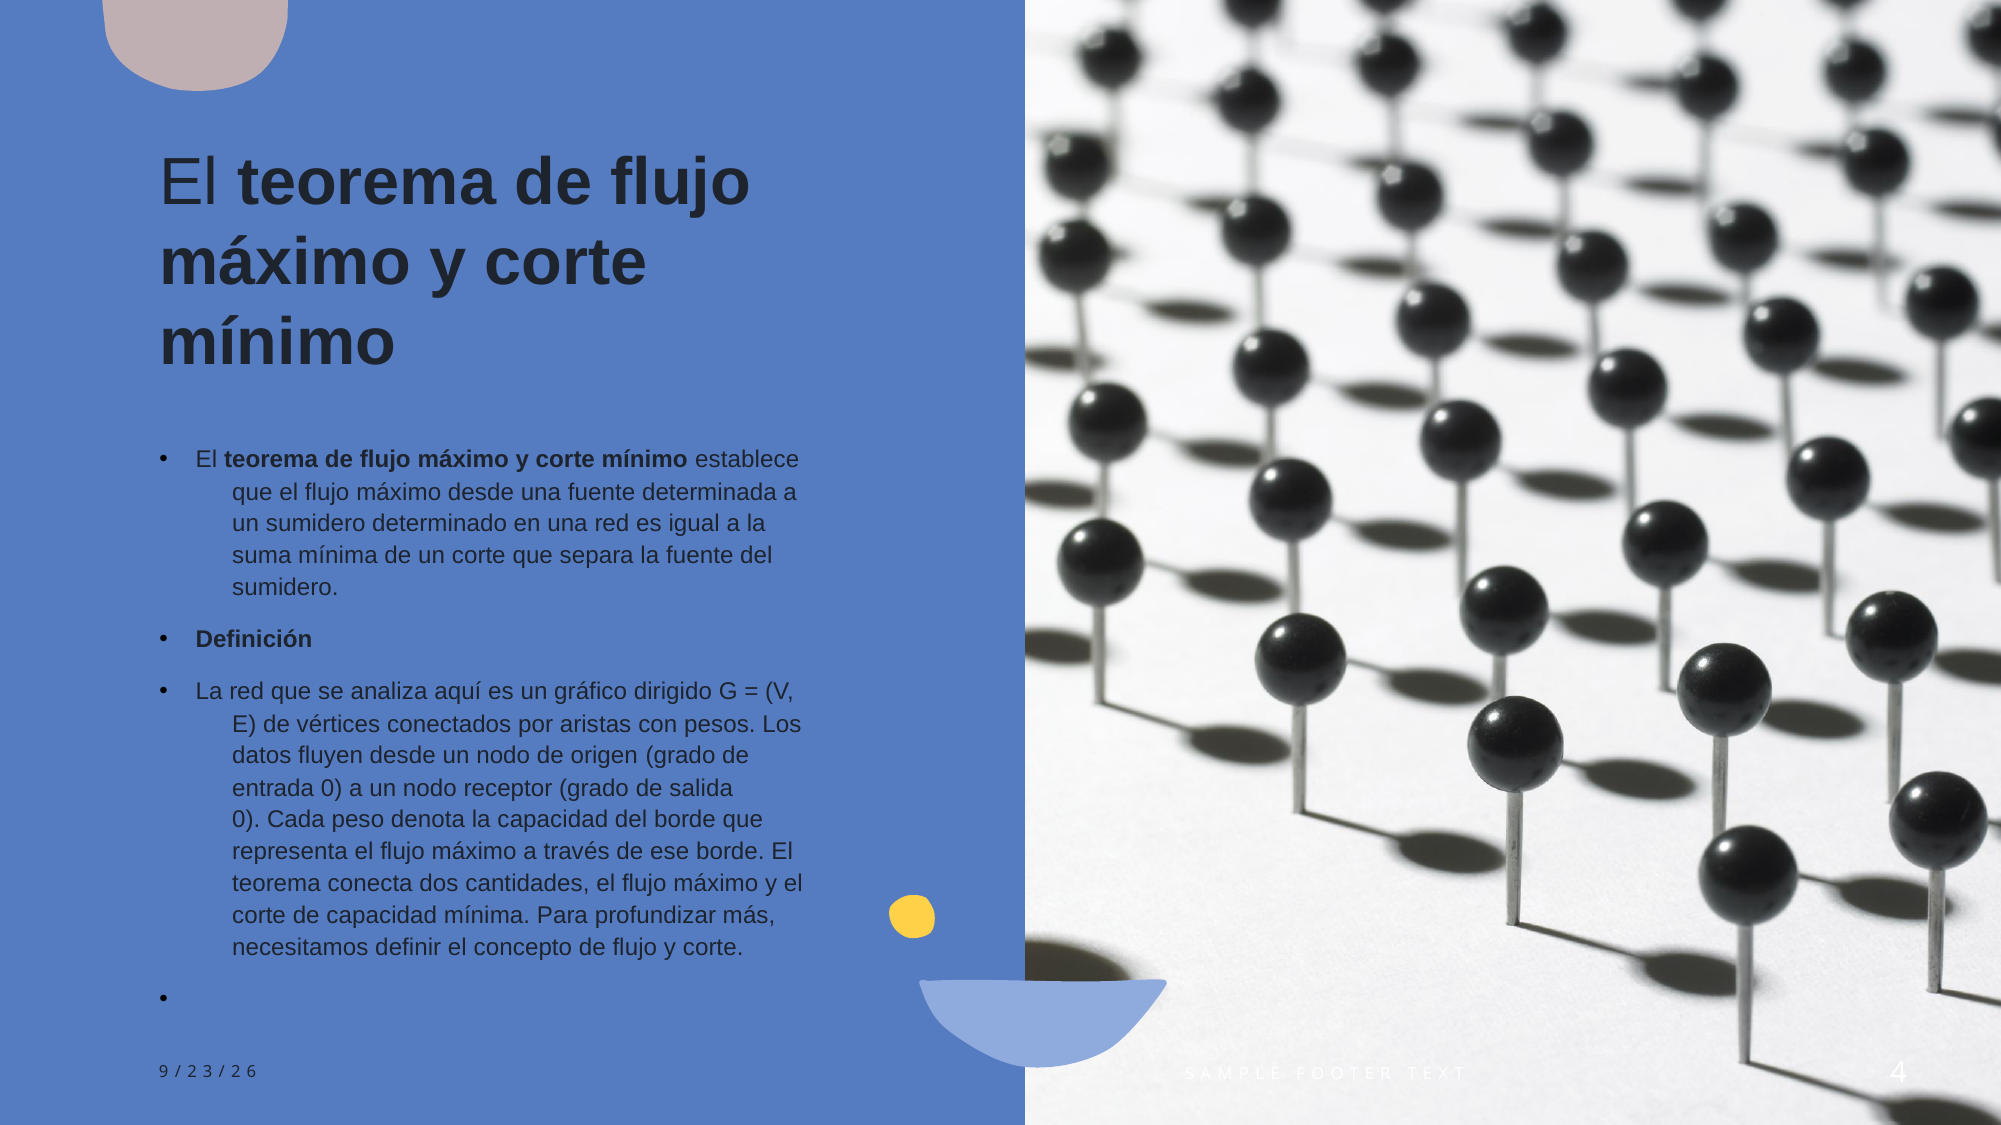

# El teorema de flujo máximo y corte mínimo
El teorema de flujo máximo y corte mínimo establece que el flujo máximo desde una fuente determinada a un sumidero determinado en una red es igual a la suma mínima de un corte que separa la fuente del sumidero.
Definición
La red que se analiza aquí es un gráfico dirigido G = (V, E) de vértices conectados por aristas con pesos. Los datos fluyen desde un nodo de origen (grado de entrada 0) a un nodo receptor (grado de salida 0). Cada peso denota la capacidad del borde que representa el flujo máximo a través de ese borde. El teorema conecta dos cantidades, el flujo máximo y el corte de capacidad mínima. Para profundizar más, necesitamos definir el concepto de flujo y corte.
Sample Footer Text
4